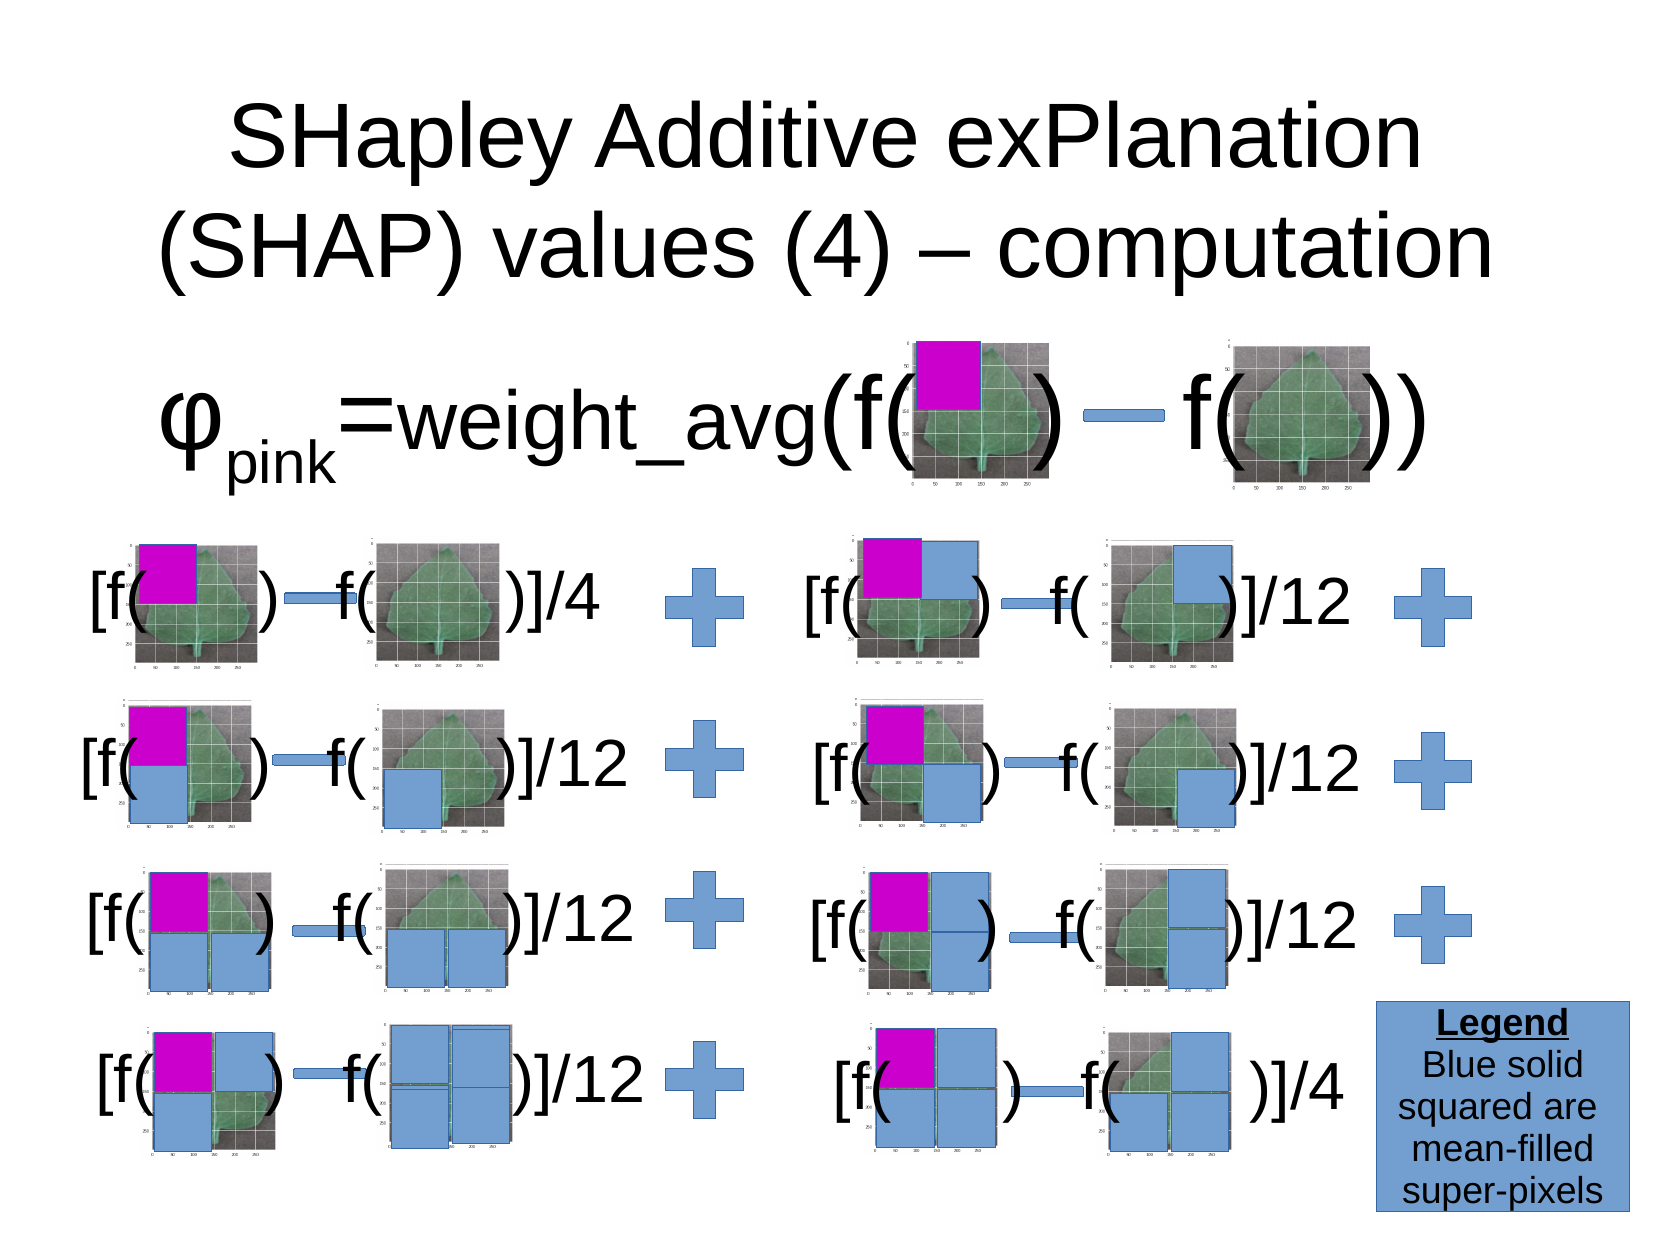

# SHapley Additive exPlanation (SHAP) values (4) – computation
 φpink=weight_avg(f( ) f( ))
 [f( ) f( )]/4
 [f( ) f( )]/12
 [f( ) f( )]/12
 [f( ) f( )]/12
 [f( ) f( )]/12
 [f( ) f( )]/12
Legend
Blue solid
squared are
mean-filled
super-pixels
 [f( ) f( )]/12
 [f( ) f( )]/4